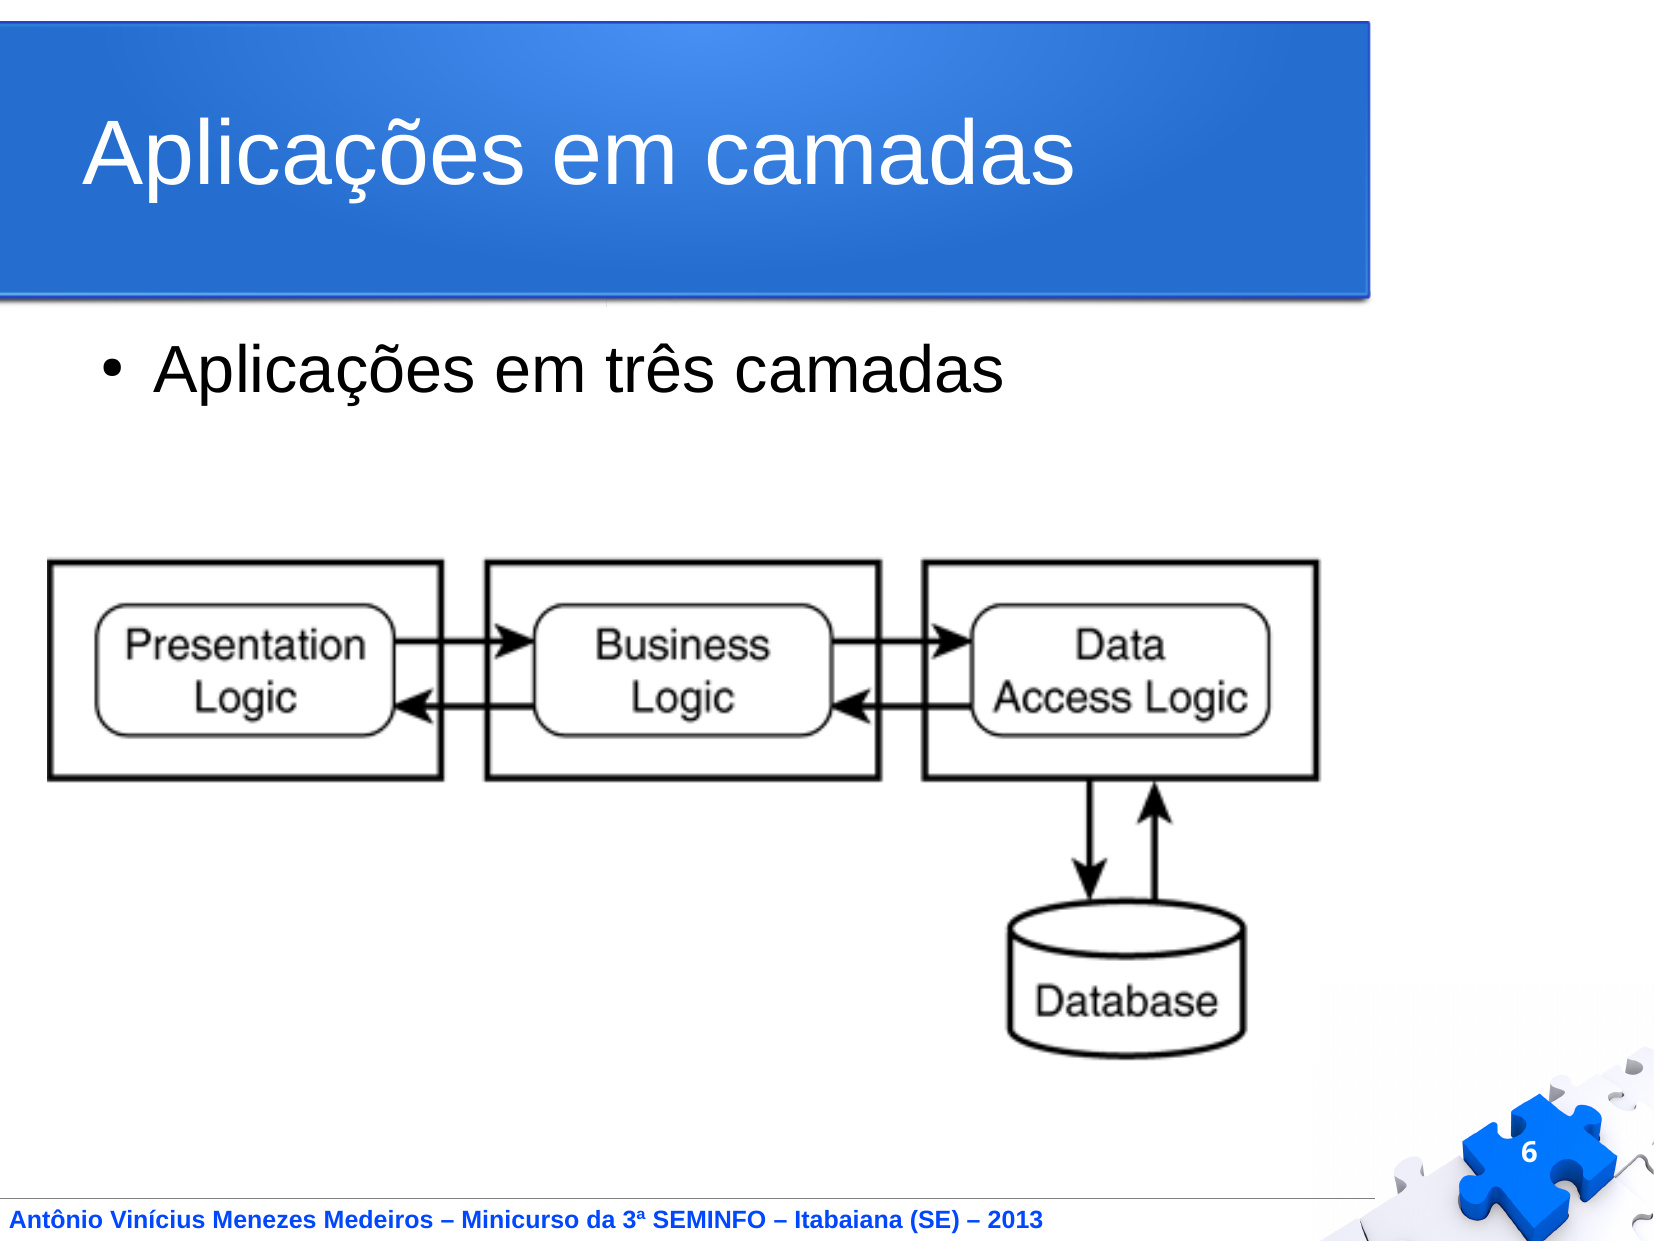

# Aplicações em camadas
Aplicações em três camadas
6